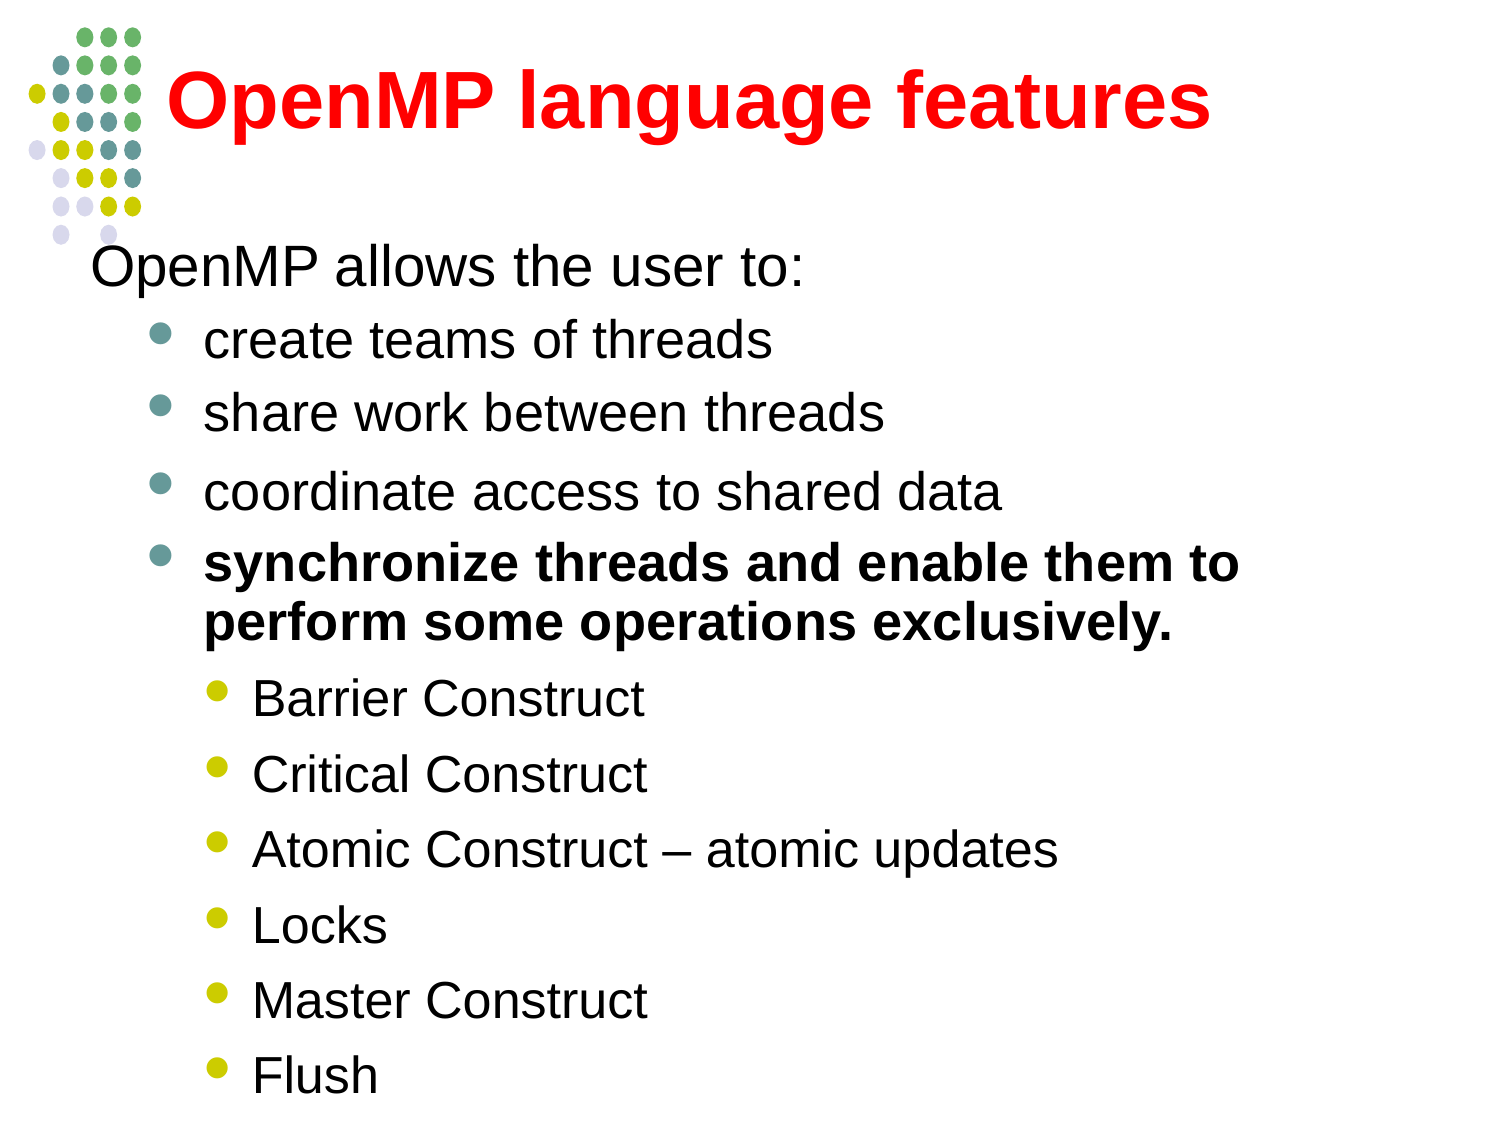

# OpenMP language features
OpenMP allows the user to:
create teams of threads
share work between threads
coordinate access to shared data
synchronize threads and enable them to perform some operations exclusively.
Barrier Construct
Critical Construct
Atomic Construct – atomic updates
Locks
Master Construct
Flush